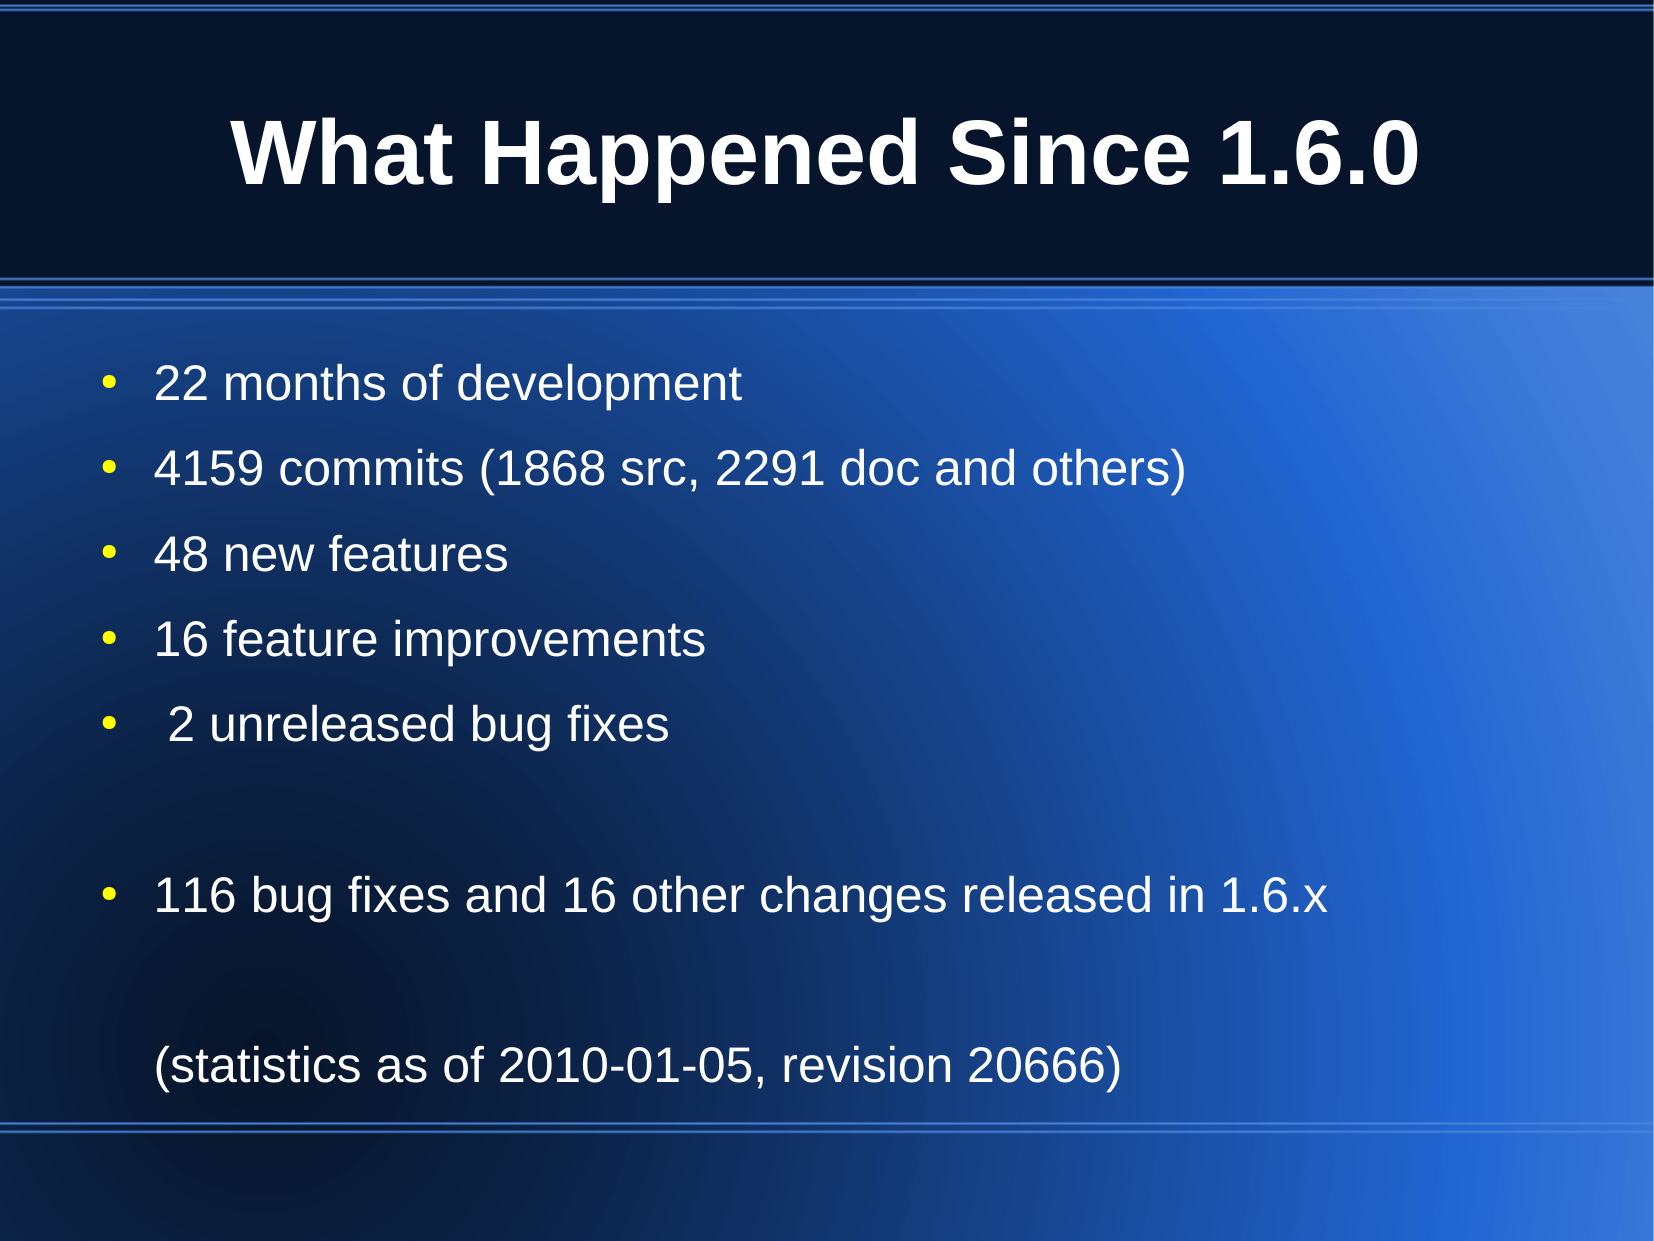

# What Happened Since 1.6.0
22 months of development
4159 commits (1868 src, 2291 doc and others)
48 new features
16 feature improvements
 2 unreleased bug fixes
116 bug fixes and 16 other changes released in 1.6.x
(statistics as of 2010-01-05, revision 20666)